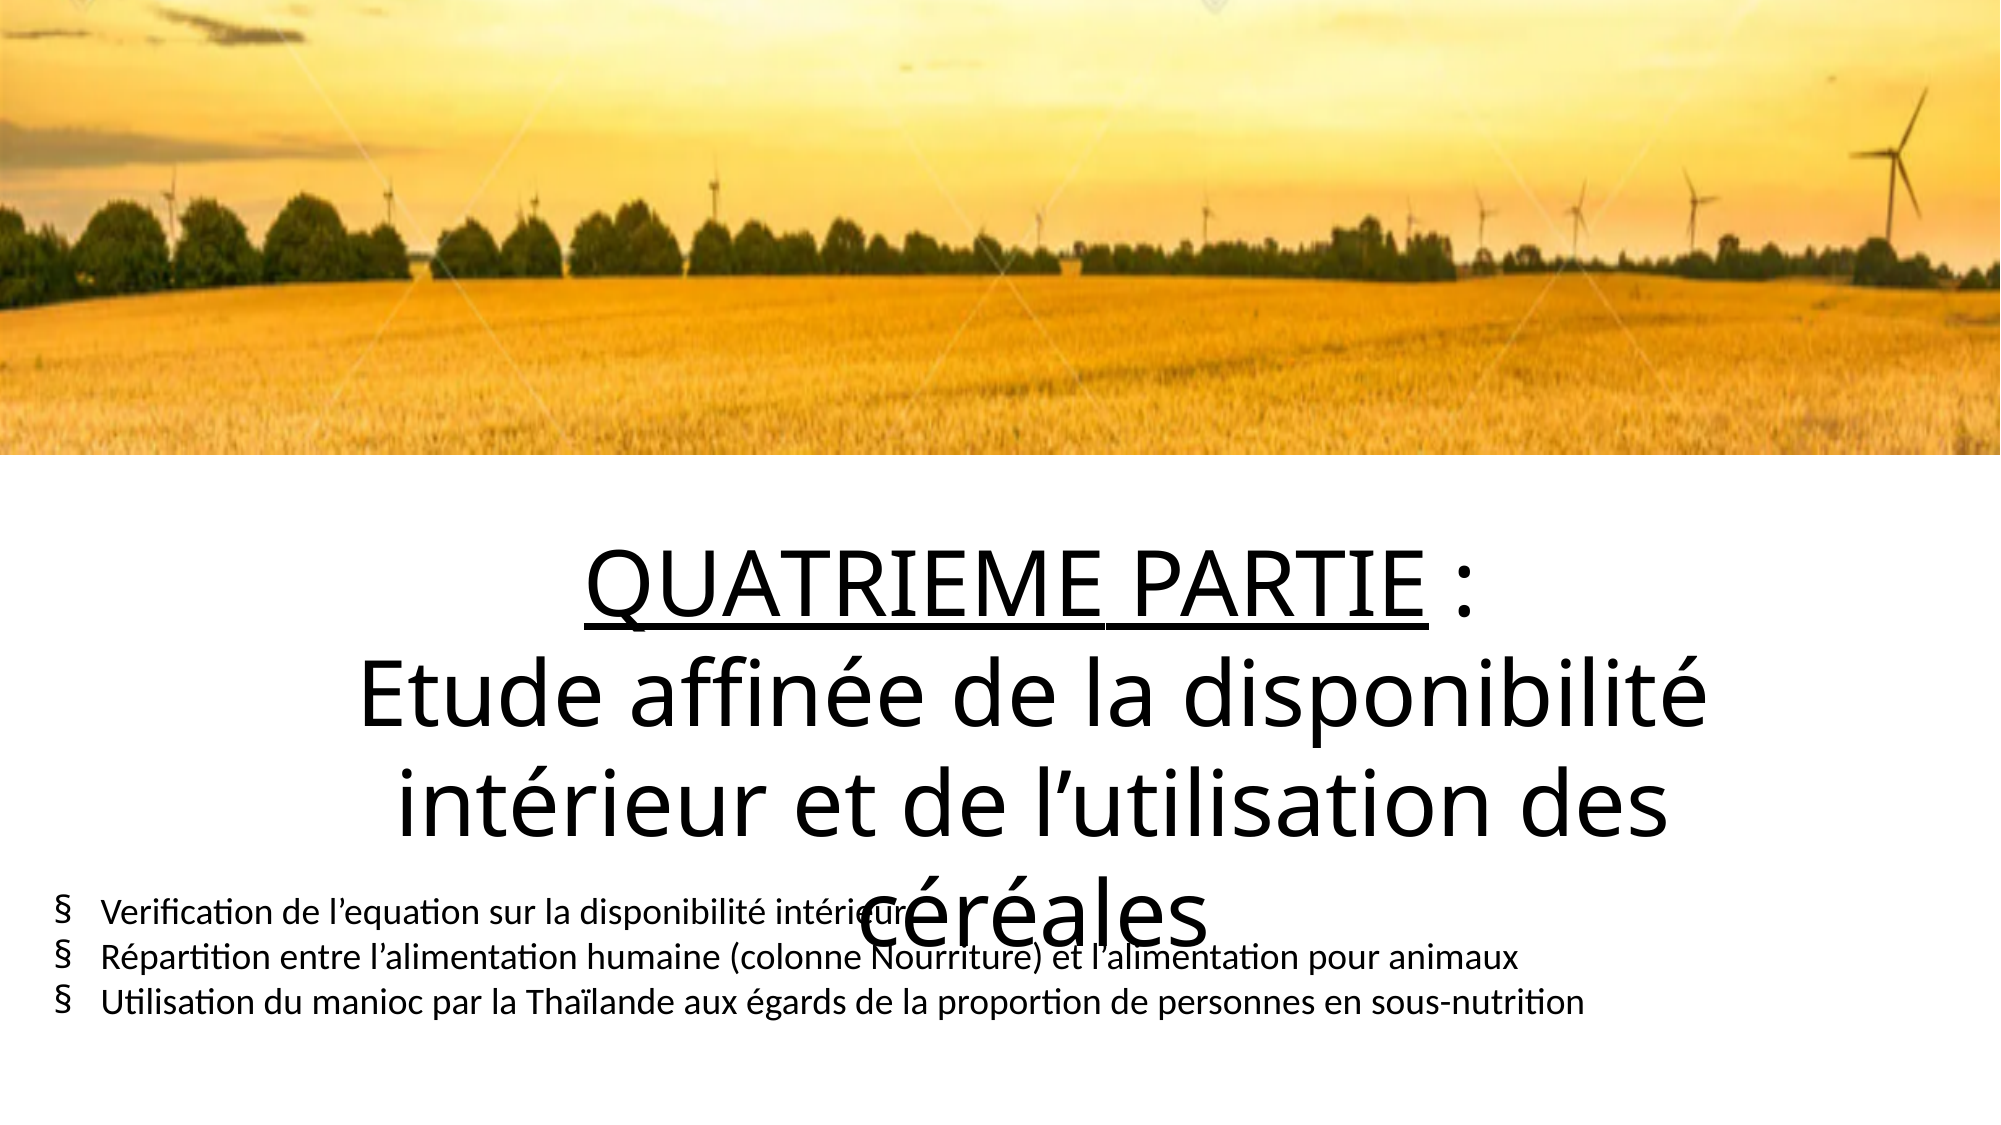

QUATRIEME PARTIE :
Etude affinée de la disponibilité intérieur et de l’utilisation des céréales
Verification de l’equation sur la disponibilité intérieur
Répartition entre l’alimentation humaine (colonne Nourriture) et l’alimentation pour animaux
Utilisation du manioc par la Thaïlande aux égards de la proportion de personnes en sous-nutrition